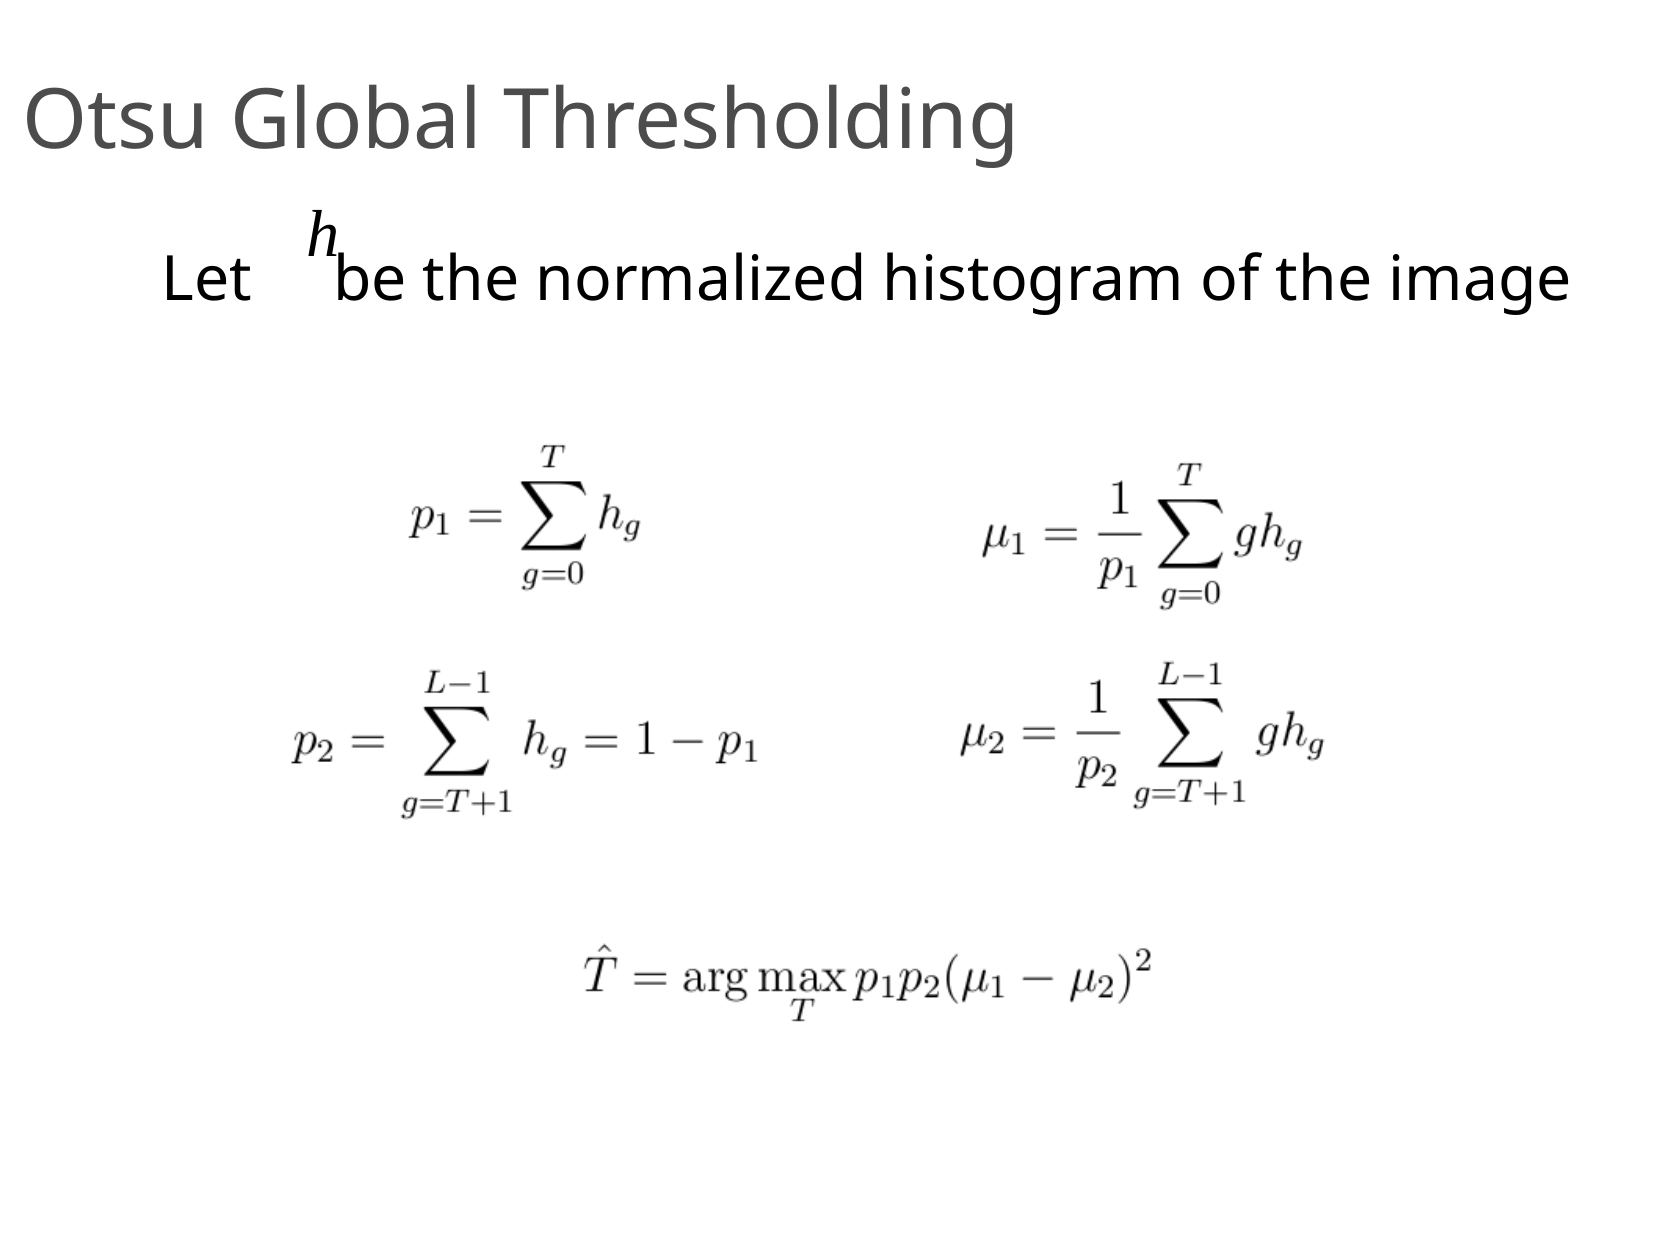

# Otsu Global Thresholding
Let be the normalized histogram of the image